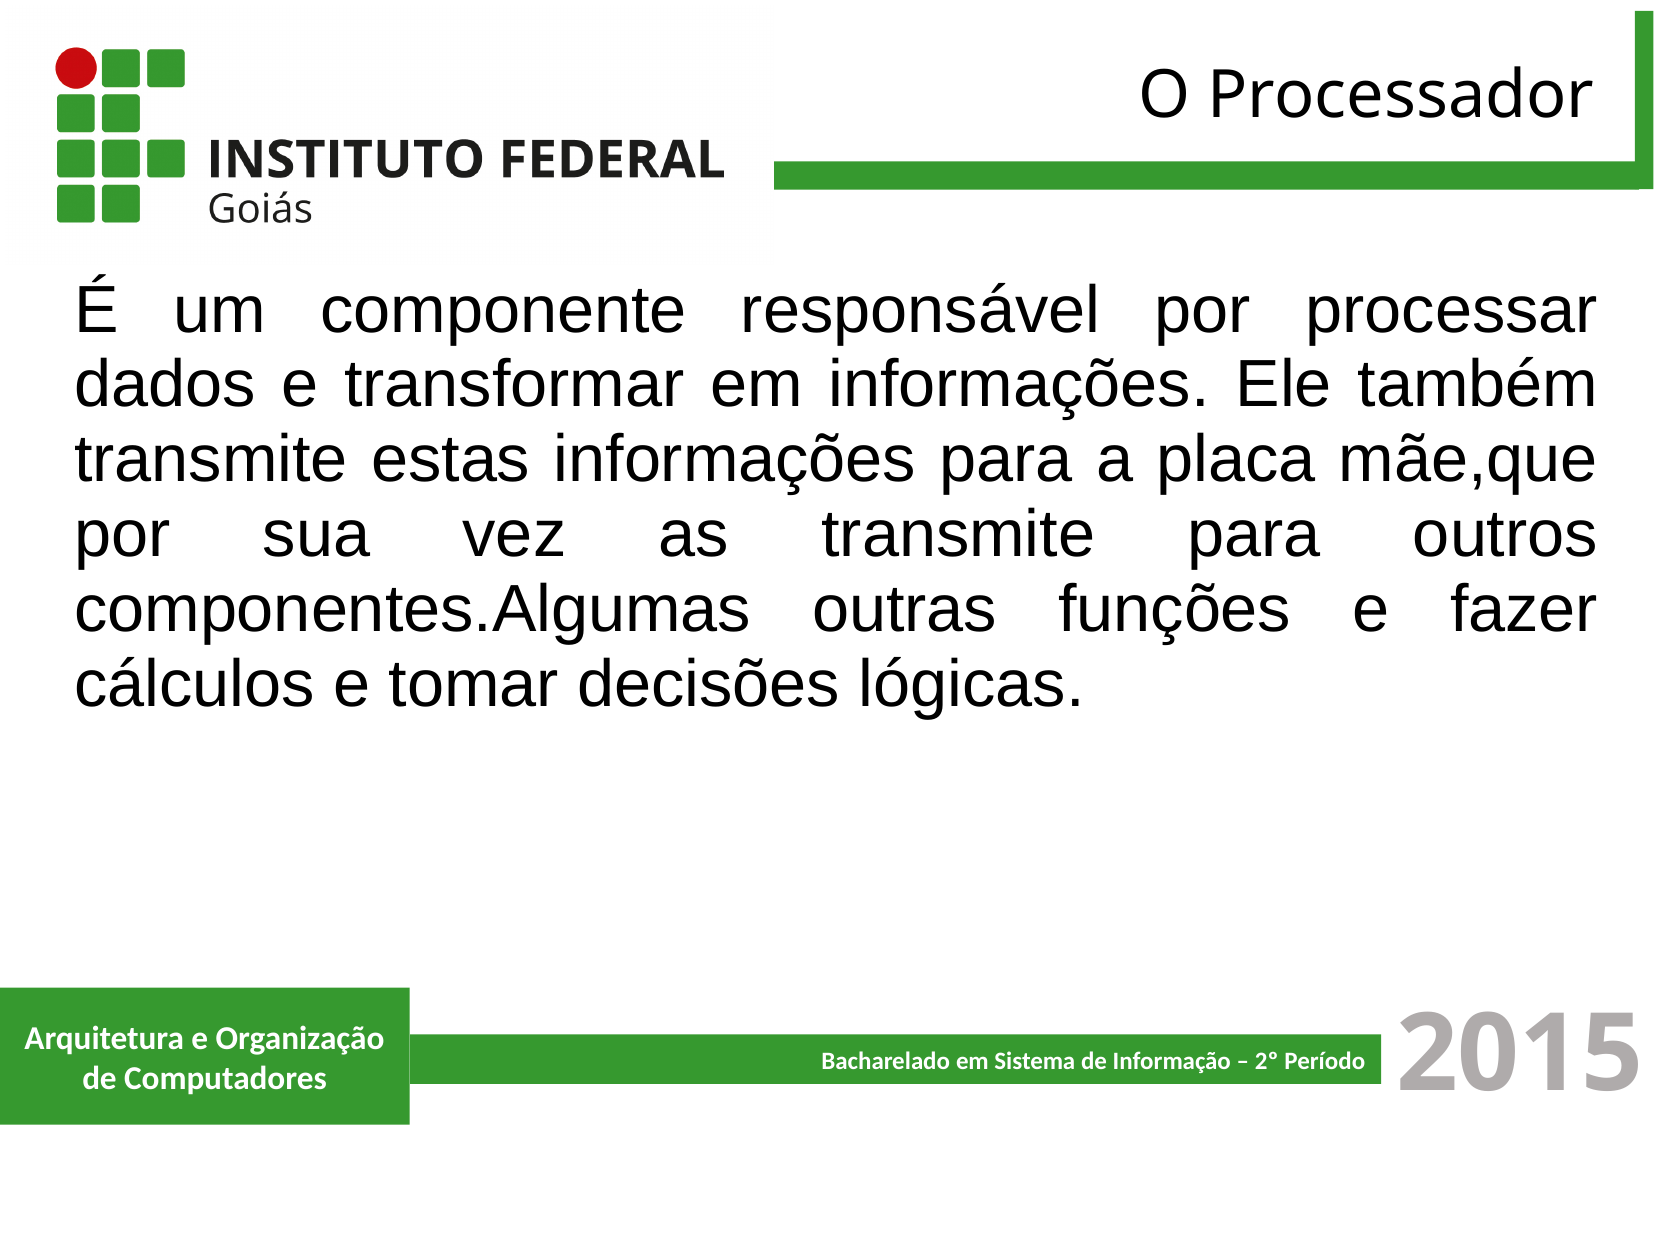

O Processador
É um componente responsável por processar dados e transformar em informações. Ele também transmite estas informações para a placa mãe,que por sua vez as transmite para outros componentes.Algumas outras funções e fazer cálculos e tomar decisões lógicas.
2015
Arquitetura e Organização de Computadores
Bacharelado em Sistema de Informação – 2º Período